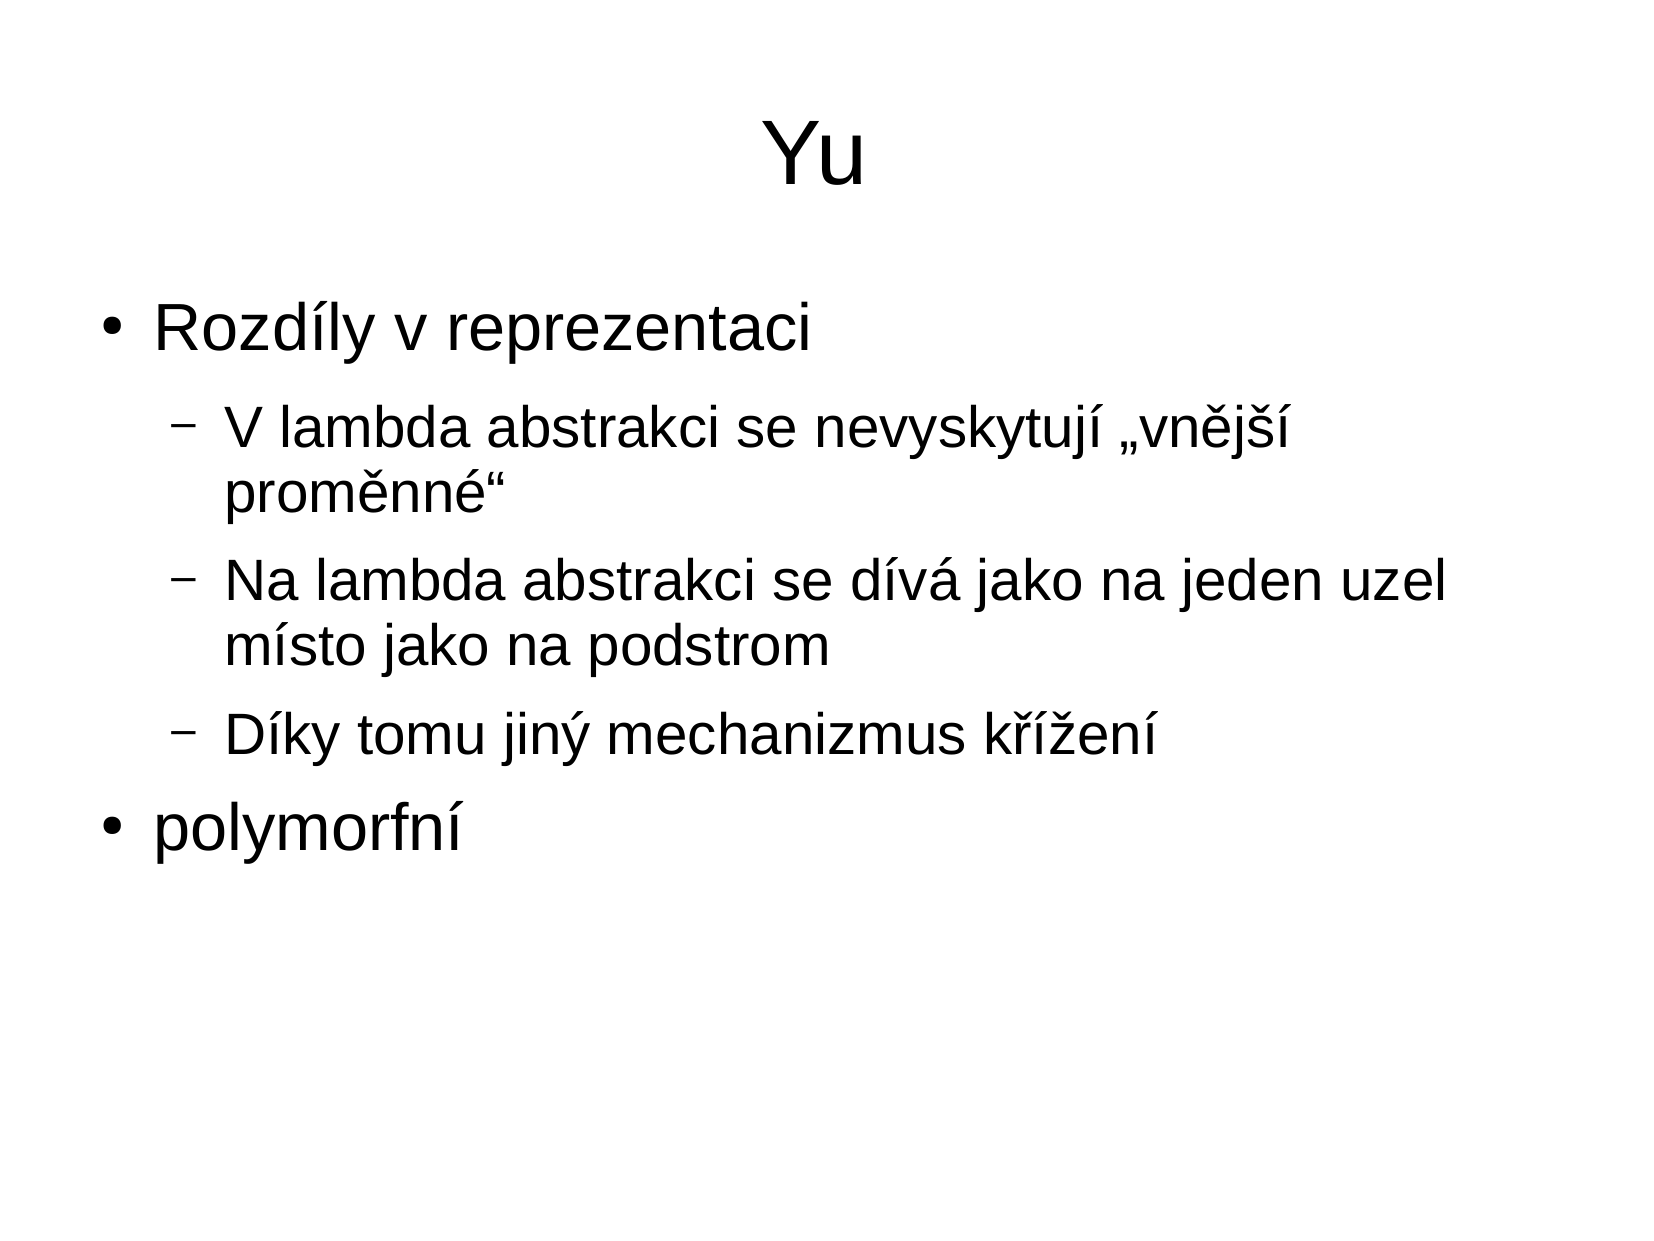

# Yu
Rozdíly v reprezentaci
V lambda abstrakci se nevyskytují „vnější proměnné“
Na lambda abstrakci se dívá jako na jeden uzel místo jako na podstrom
Díky tomu jiný mechanizmus křížení
polymorfní